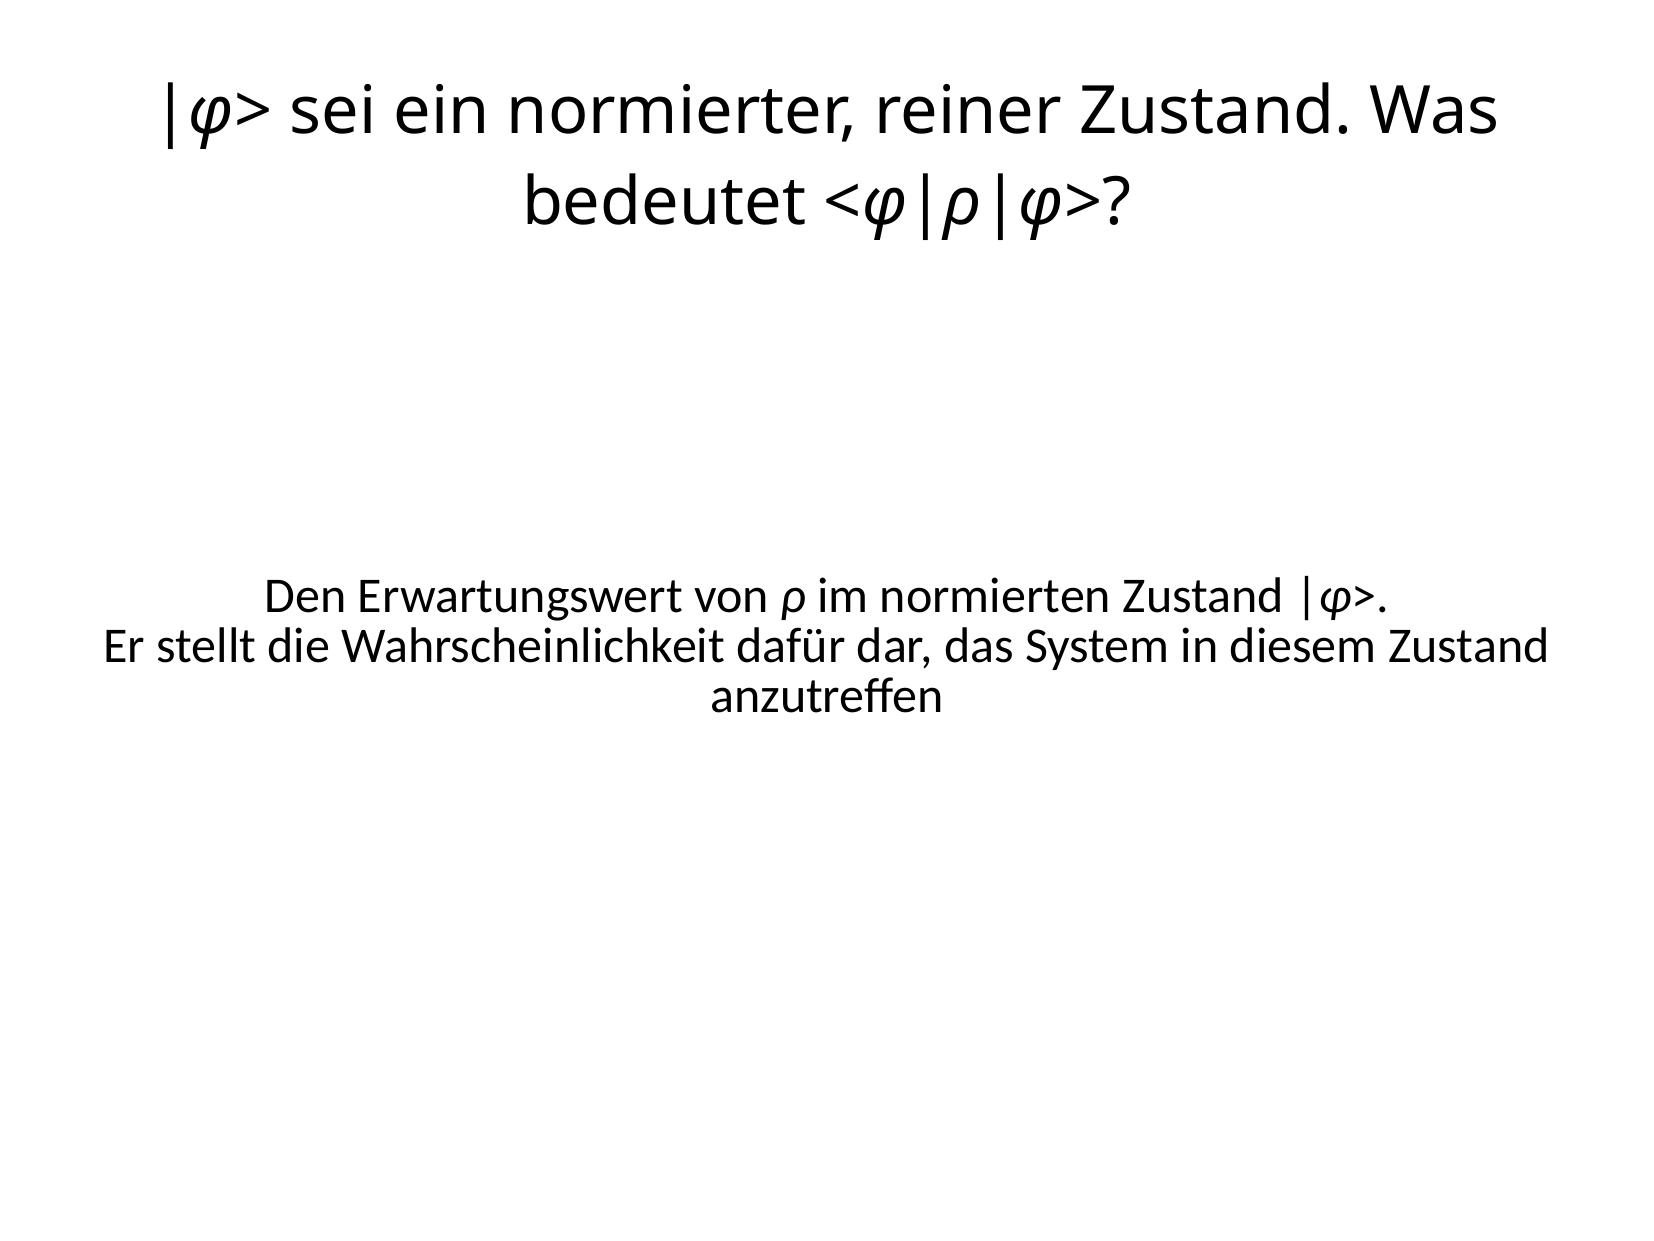

# |φ> sei ein normierter, reiner Zustand. Was bedeutet <φ|ρ|φ>?
Den Erwartungswert von ρ im normierten Zustand |φ>.
Er stellt die Wahrscheinlichkeit dafür dar, das System in diesem Zustand anzutreffen